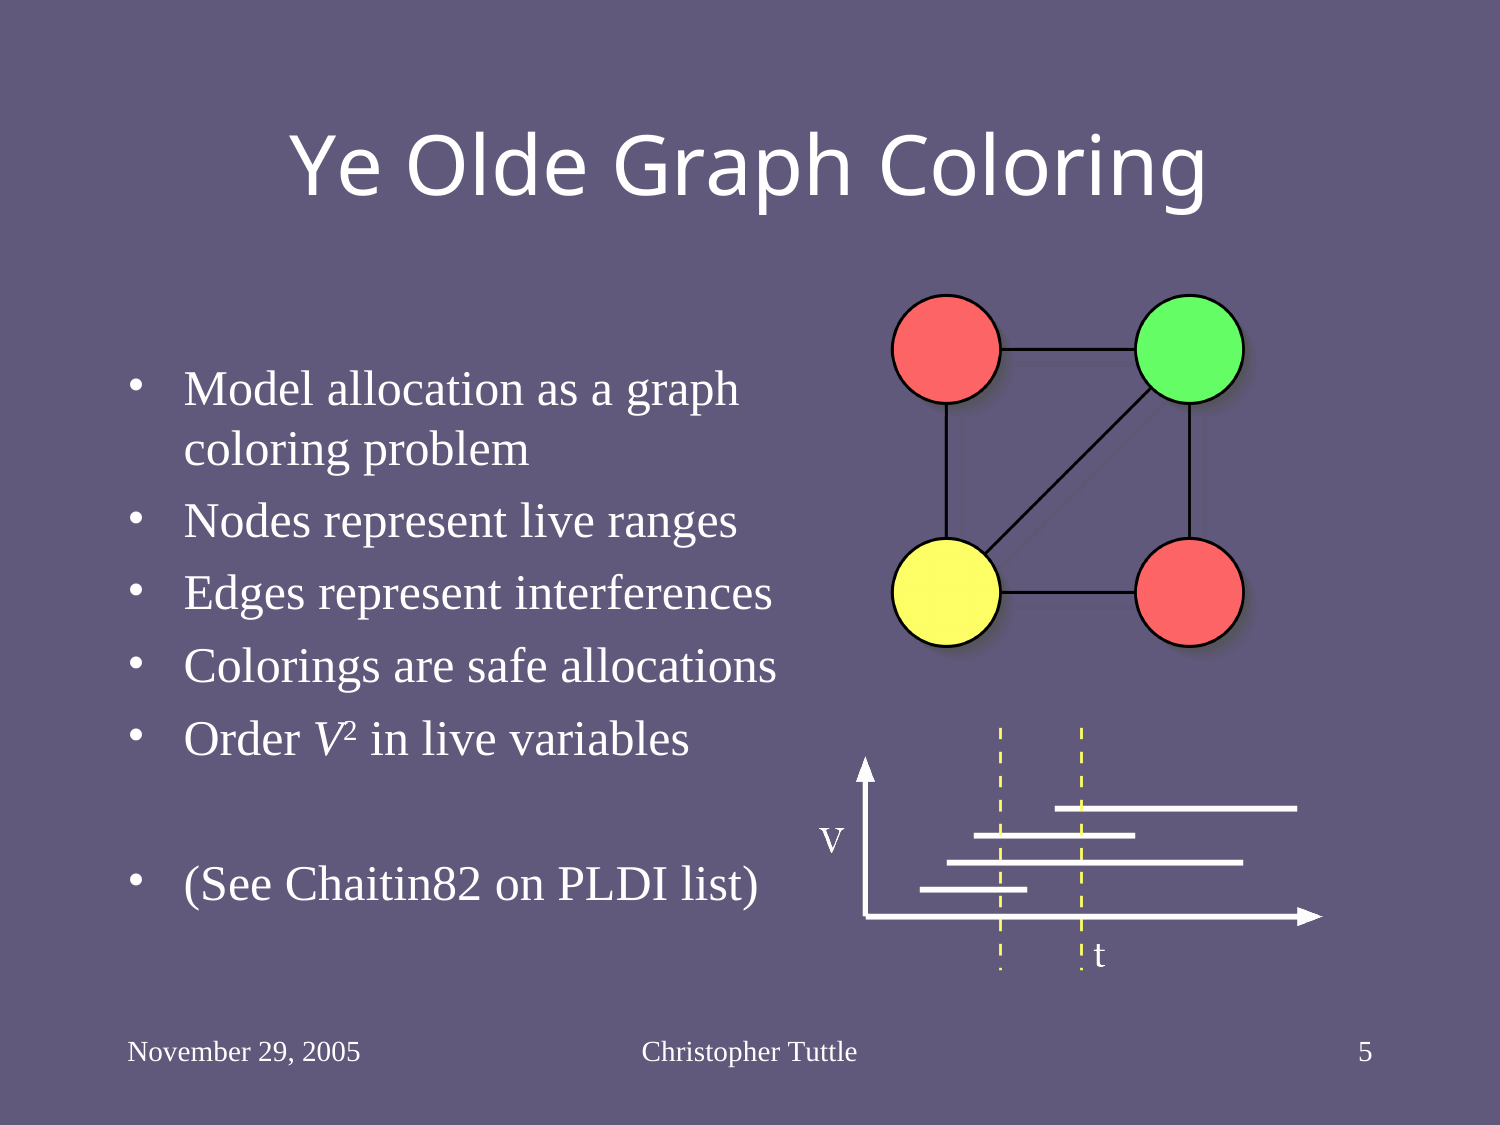

# Ye Olde Graph Coloring
Model allocation as a graph coloring problem
Nodes represent live ranges
Edges represent interferences
Colorings are safe allocations
Order V2 in live variables
(See Chaitin82 on PLDI list)
November 29, 2005
Christopher Tuttle
5